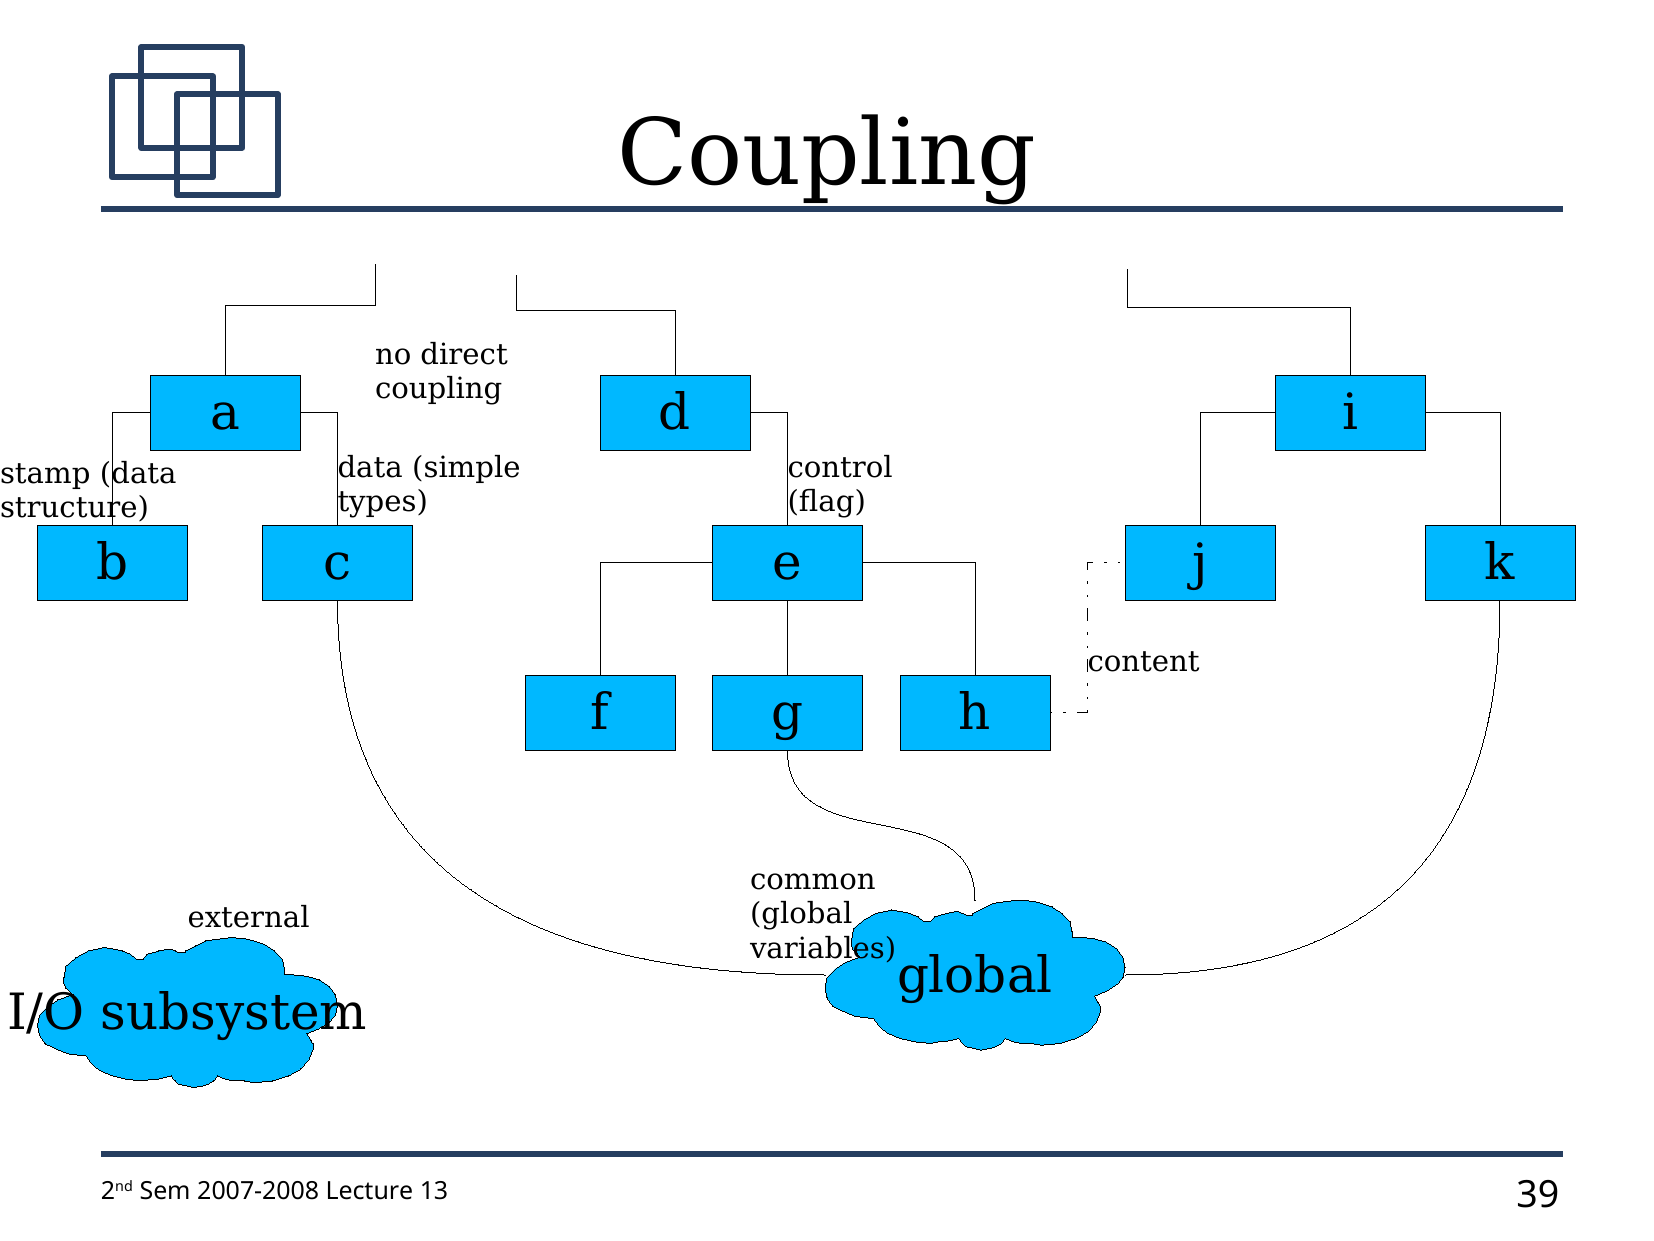

# Coupling
no direct coupling
a
d
i
data (simple types)
control (flag)
stamp (data structure)
b
c
e
j
k
content
f
g
h
common (global variables)
external
global
I/O subsystem